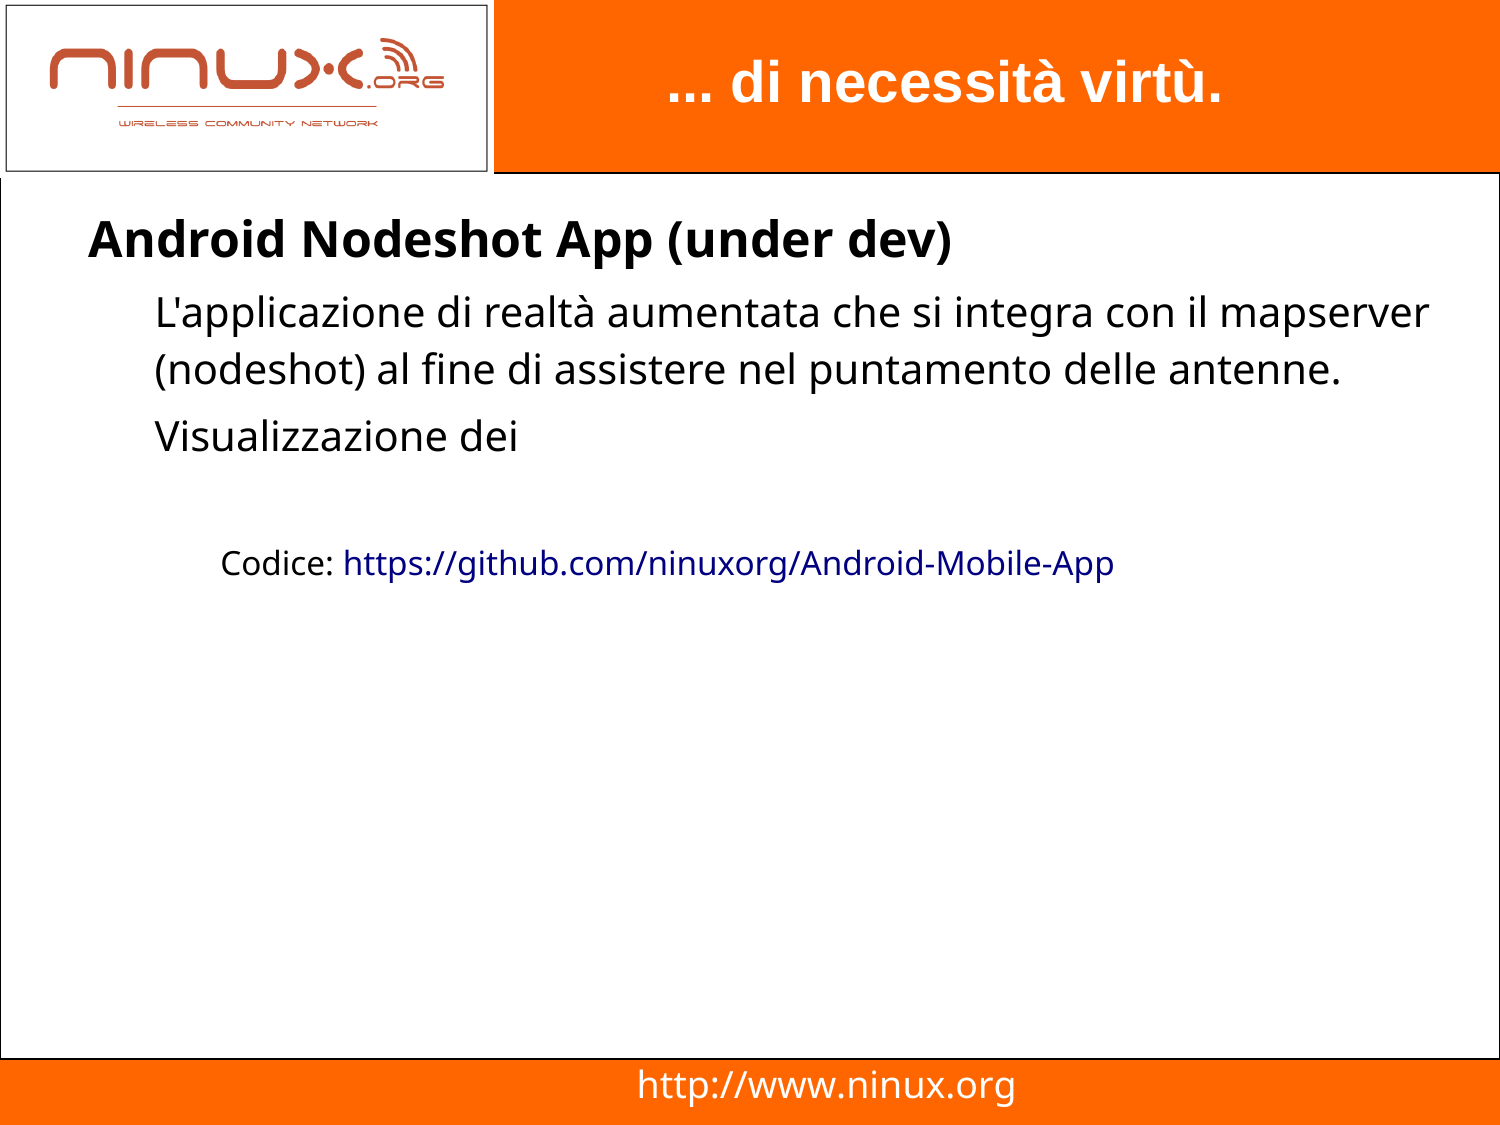

# ... di necessità virtù.
Android Nodeshot App (under dev)
L'applicazione di realtà aumentata che si integra con il mapserver (nodeshot) al fine di assistere nel puntamento delle antenne.
Visualizzazione dei
Codice: https://github.com/ninuxorg/Android-Mobile-App
http://www.ninux.org